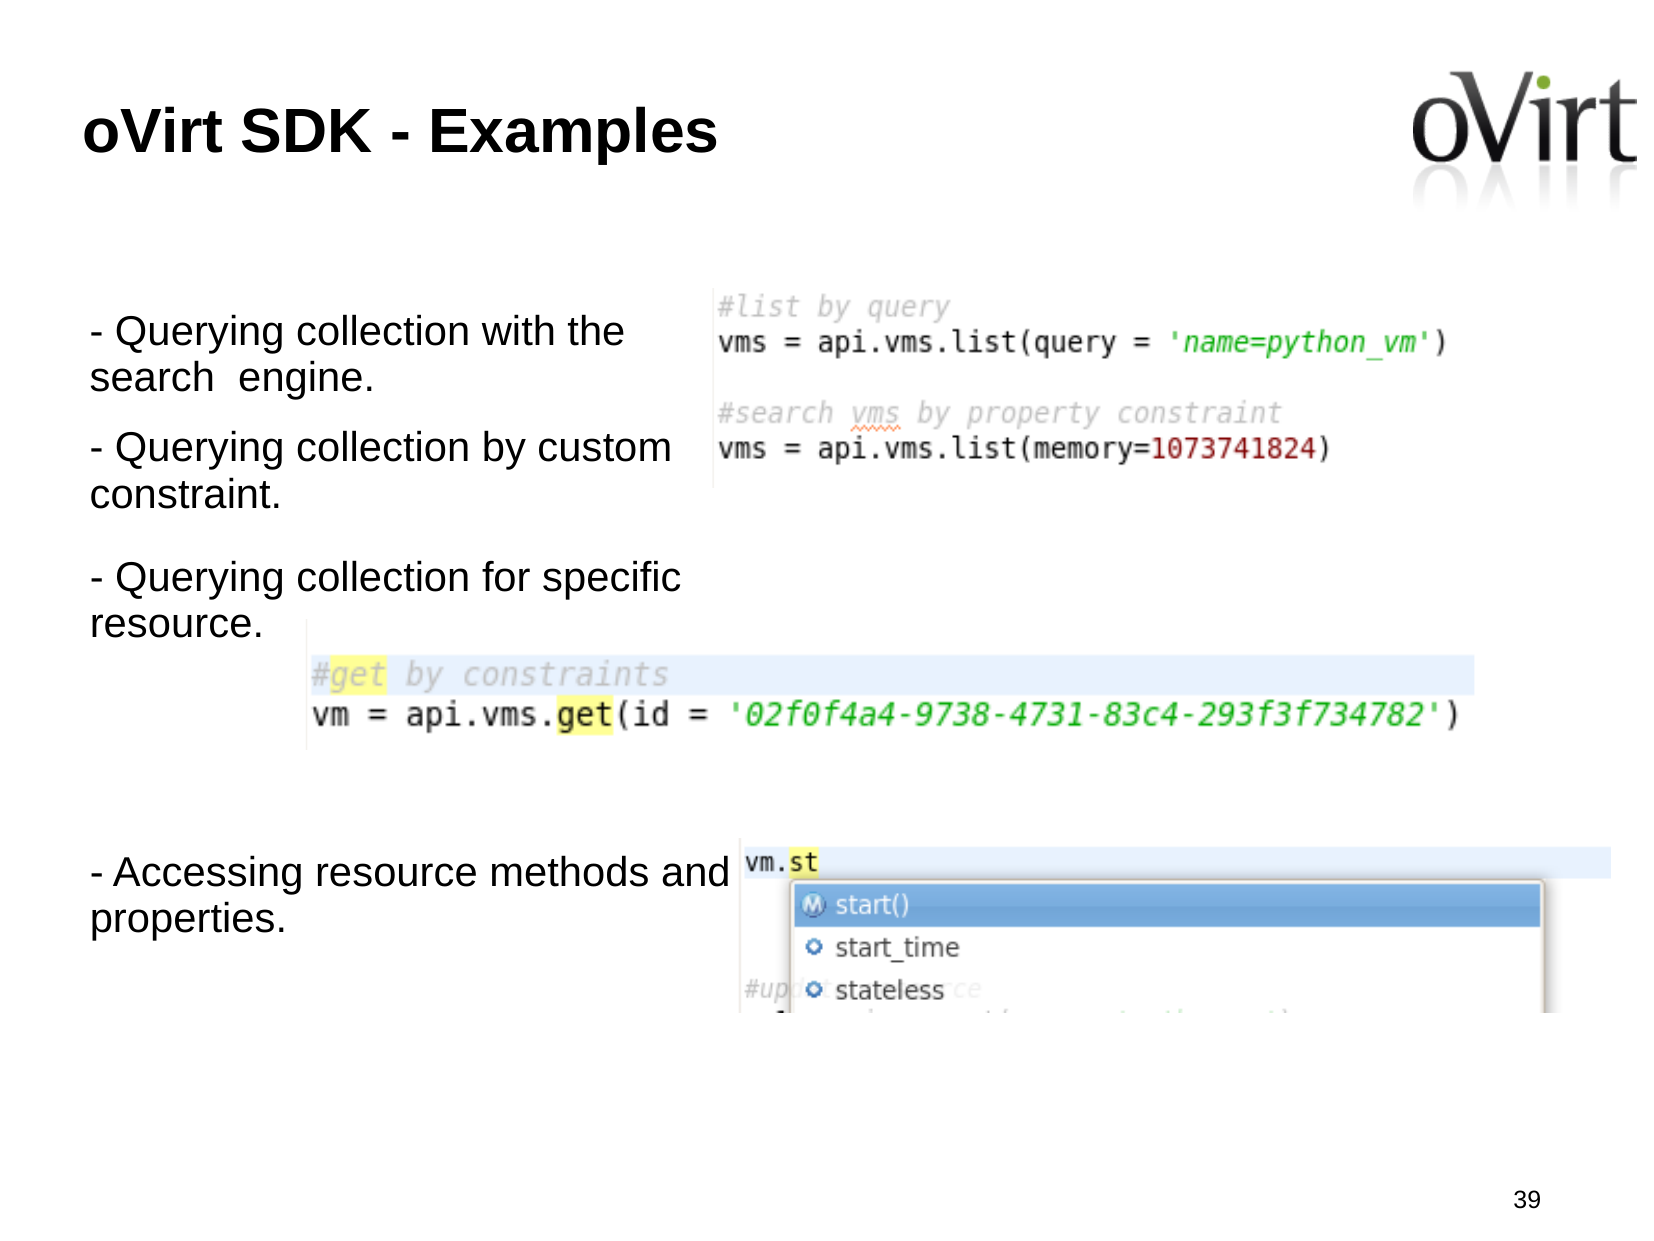

# oVirt SDK - Examples
- Querying collection with the search engine.
- Querying collection by custom constraint.
- Querying collection for specific resource.
- Accessing resource methods and properties.